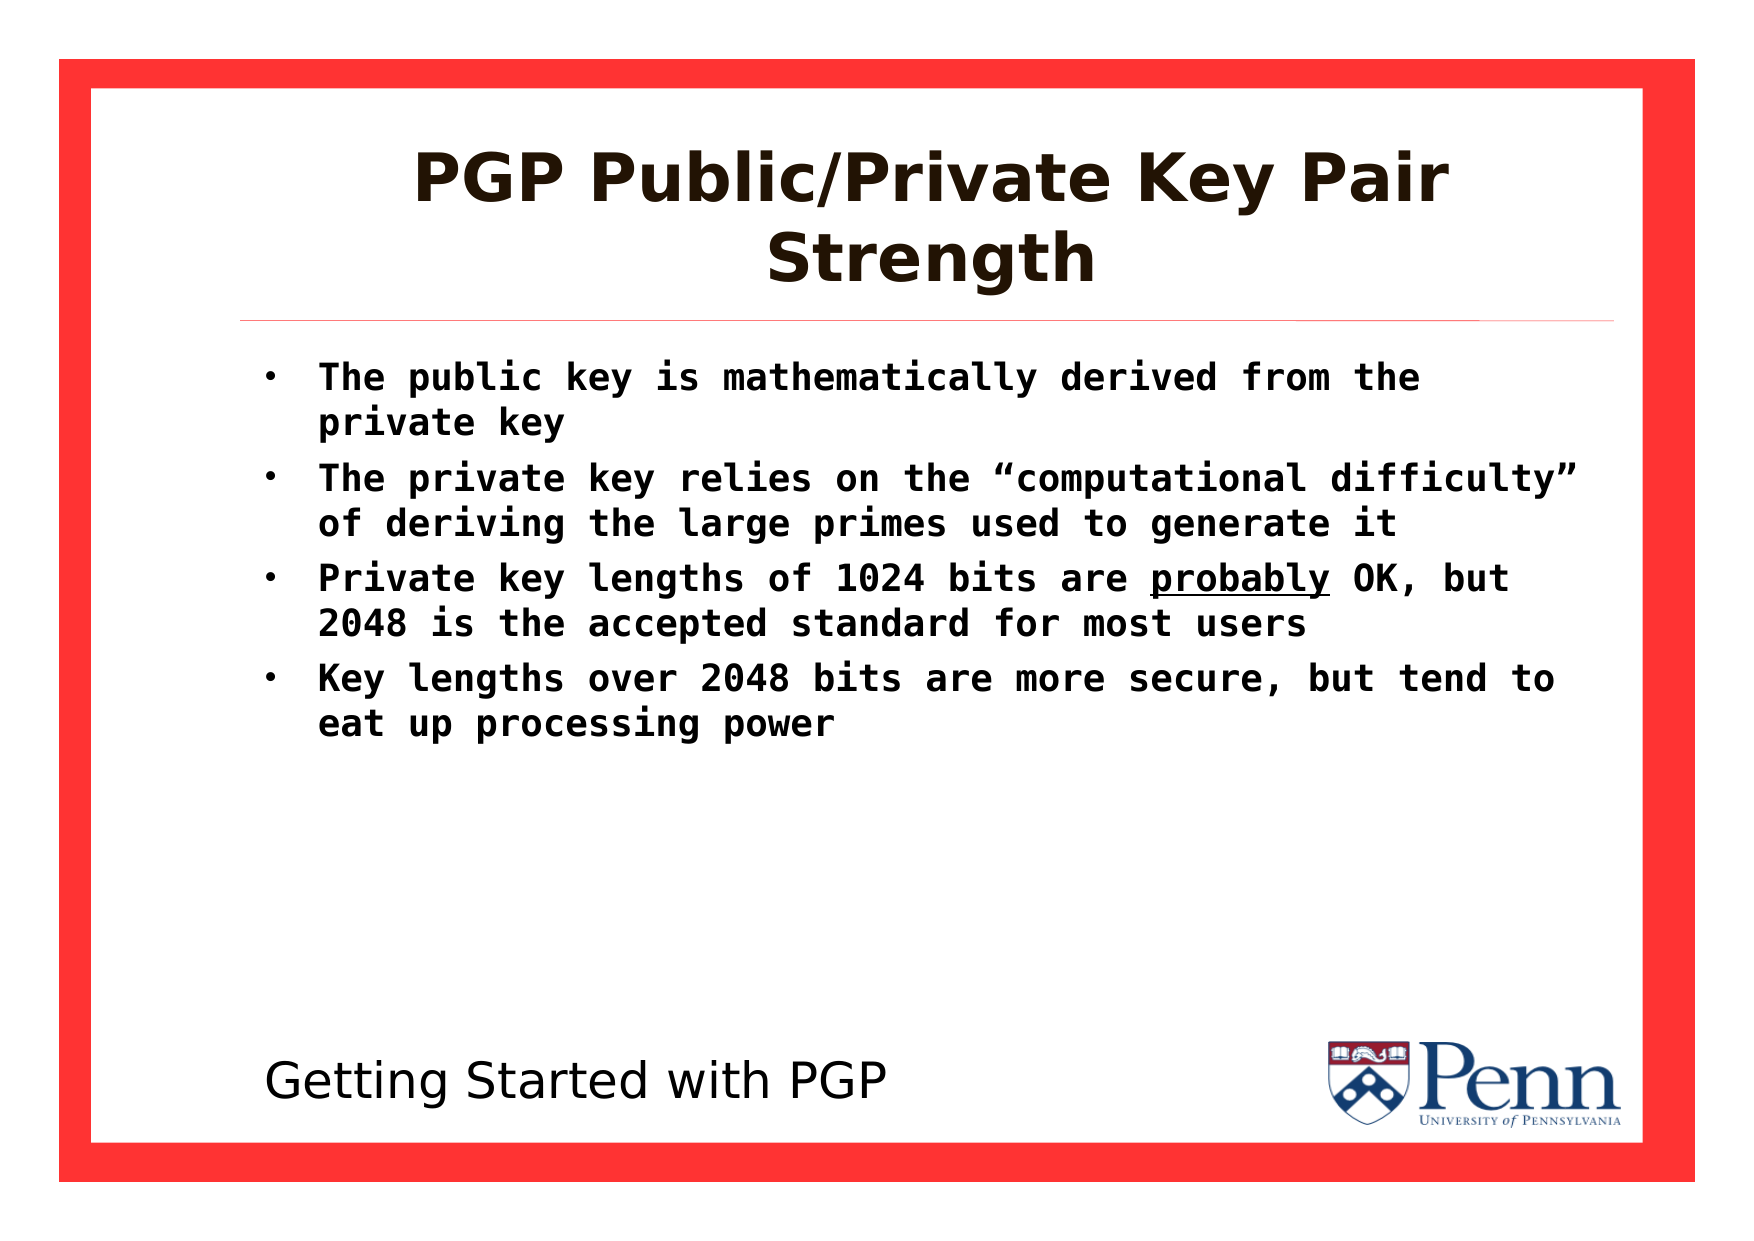

# PGP Public/Private Key Pair Strength
The public key is mathematically derived from the private key
The private key relies on the “computational difficulty” of deriving the large primes used to generate it
Private key lengths of 1024 bits are probably OK, but 2048 is the accepted standard for most users
Key lengths over 2048 bits are more secure, but tend to eat up processing power